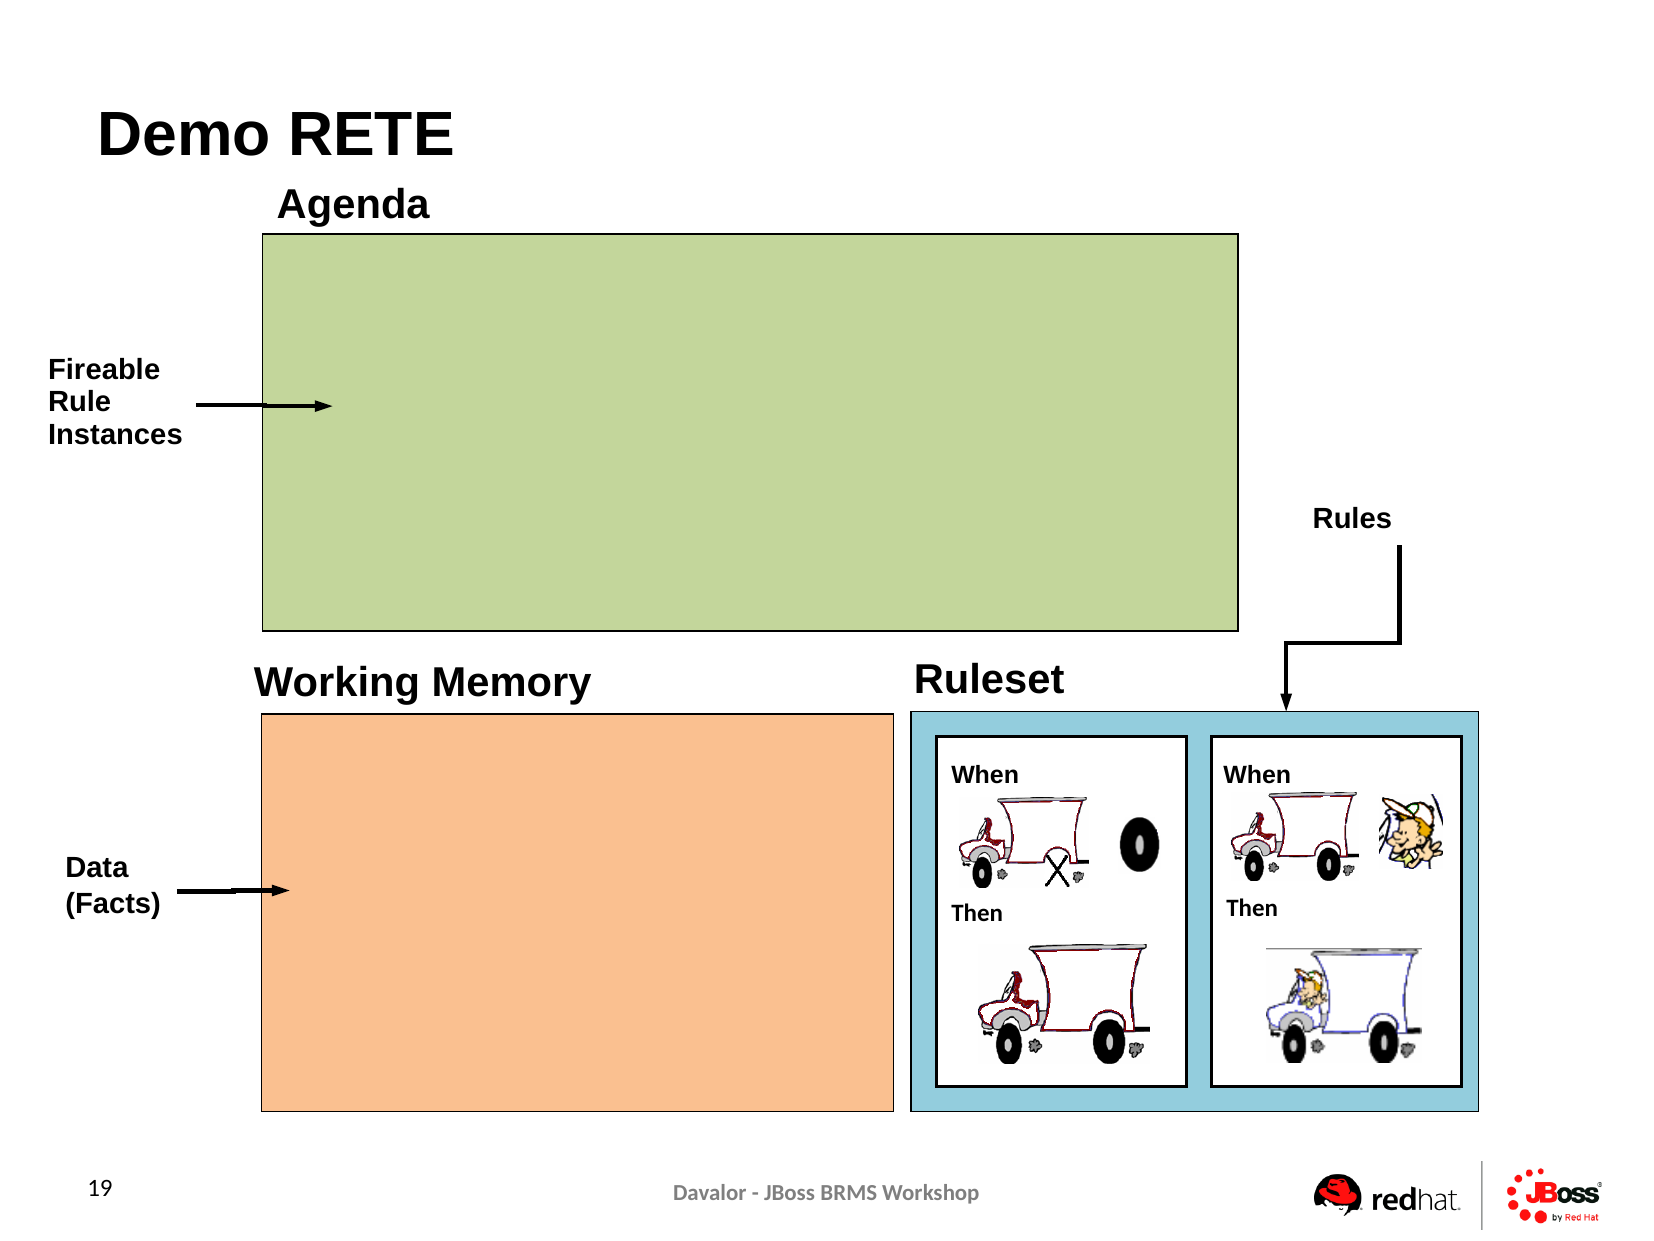

# Demo RETE
Agenda
Fireable Rule Instances
Rules
Ruleset
Working Memory
When
When
Data (Facts)
Then
Then